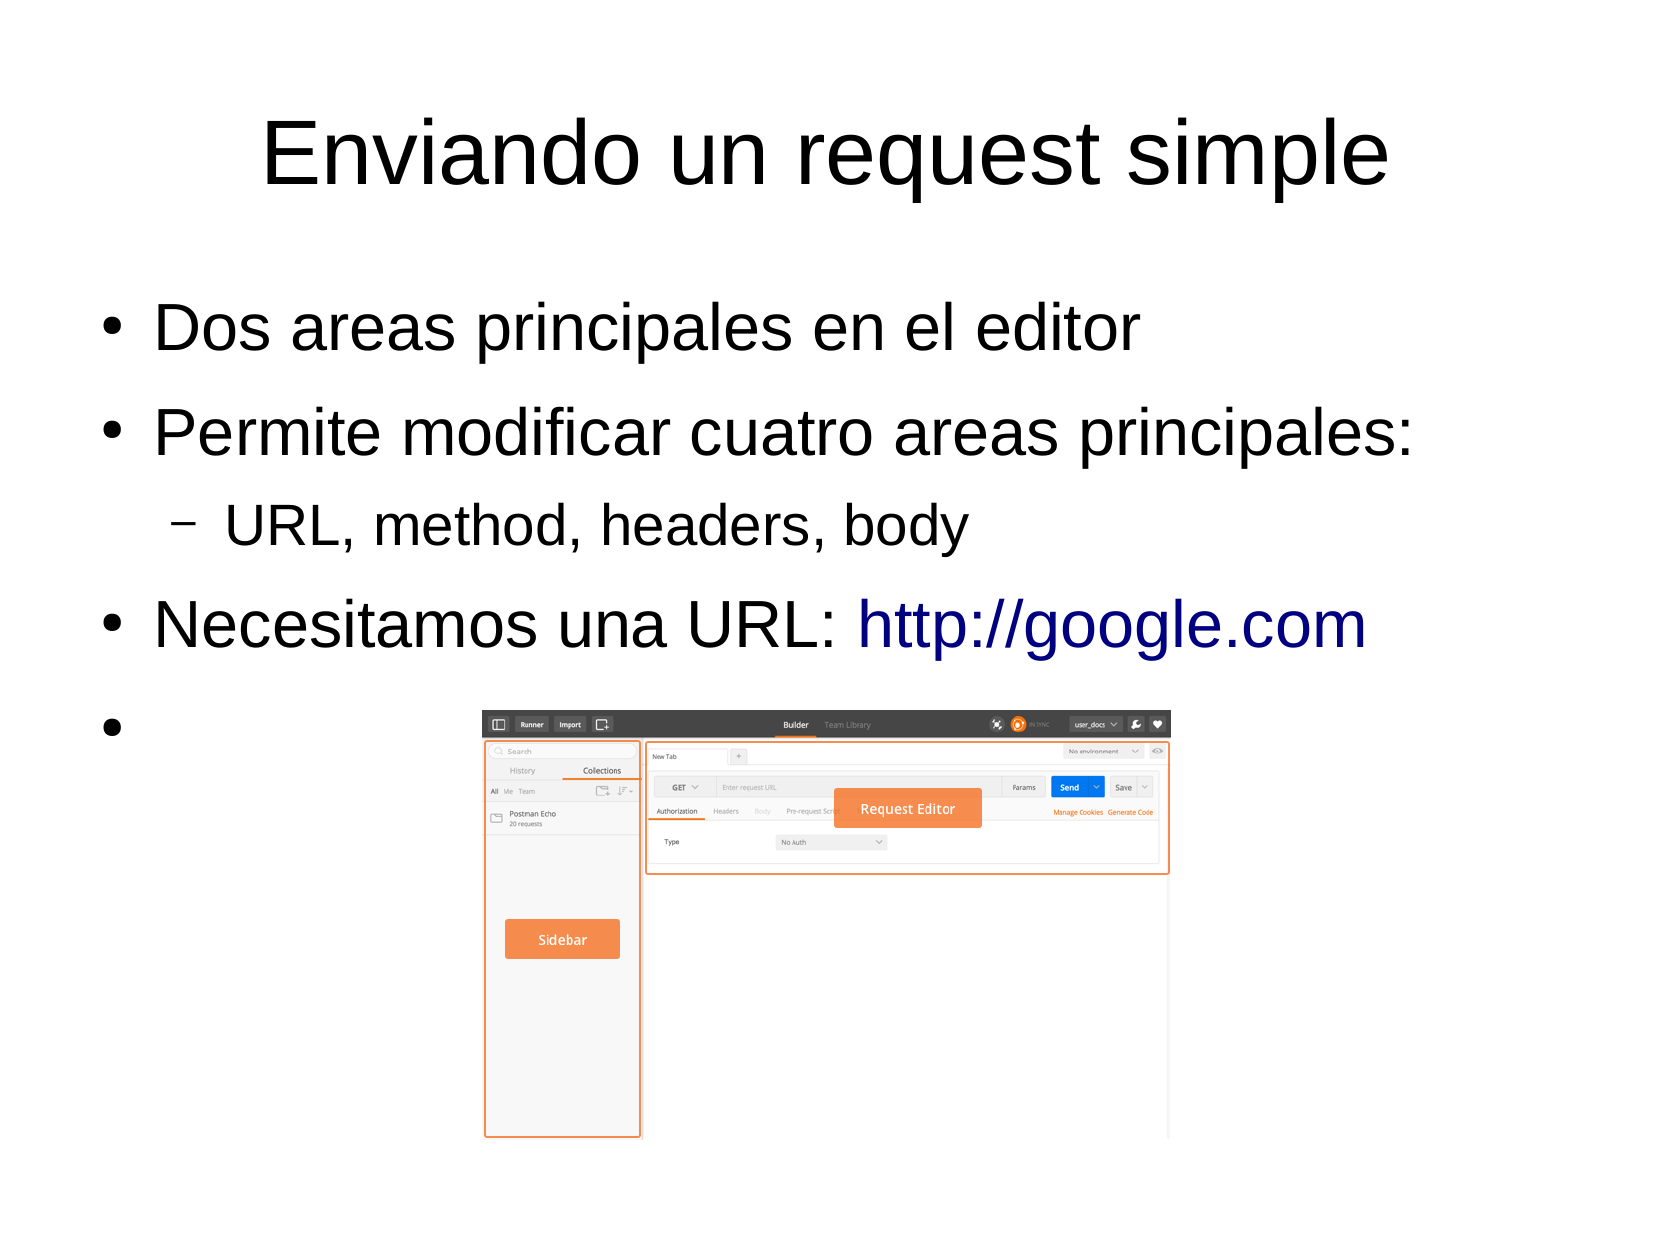

# Enviando un request simple
Dos areas principales en el editor
Permite modificar cuatro areas principales:
URL, method, headers, body
Necesitamos una URL: http://google.com